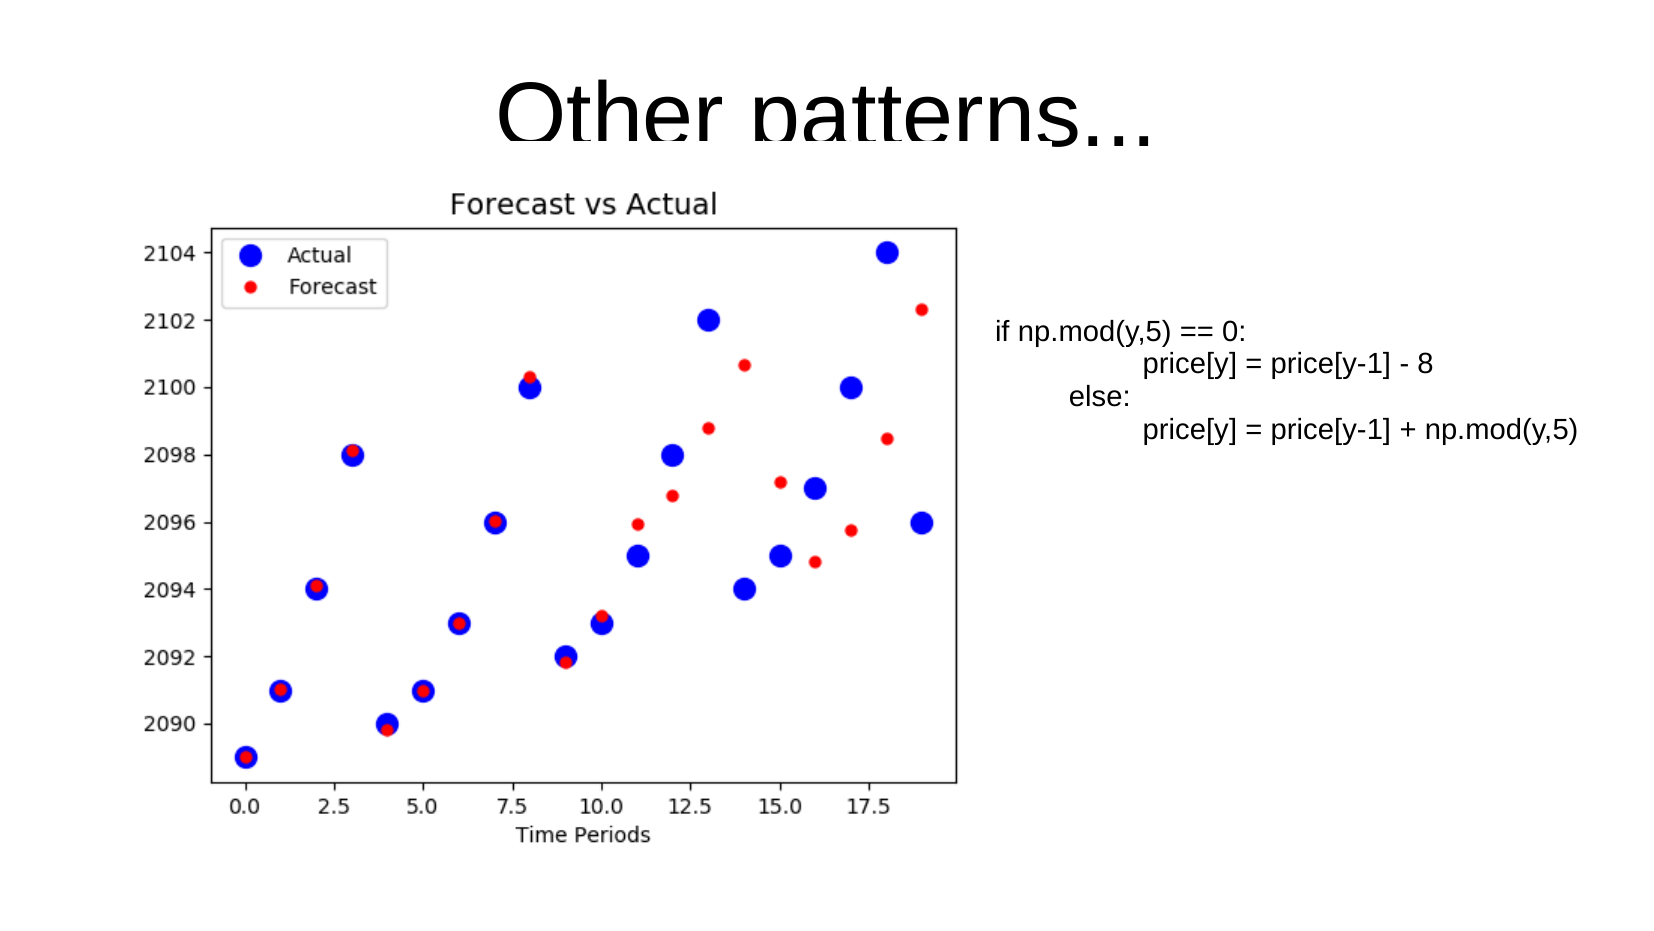

# Other patterns...
if np.mod(y,5) == 0:
		price[y] = price[y-1] - 8
	else:
		price[y] = price[y-1] + np.mod(y,5)